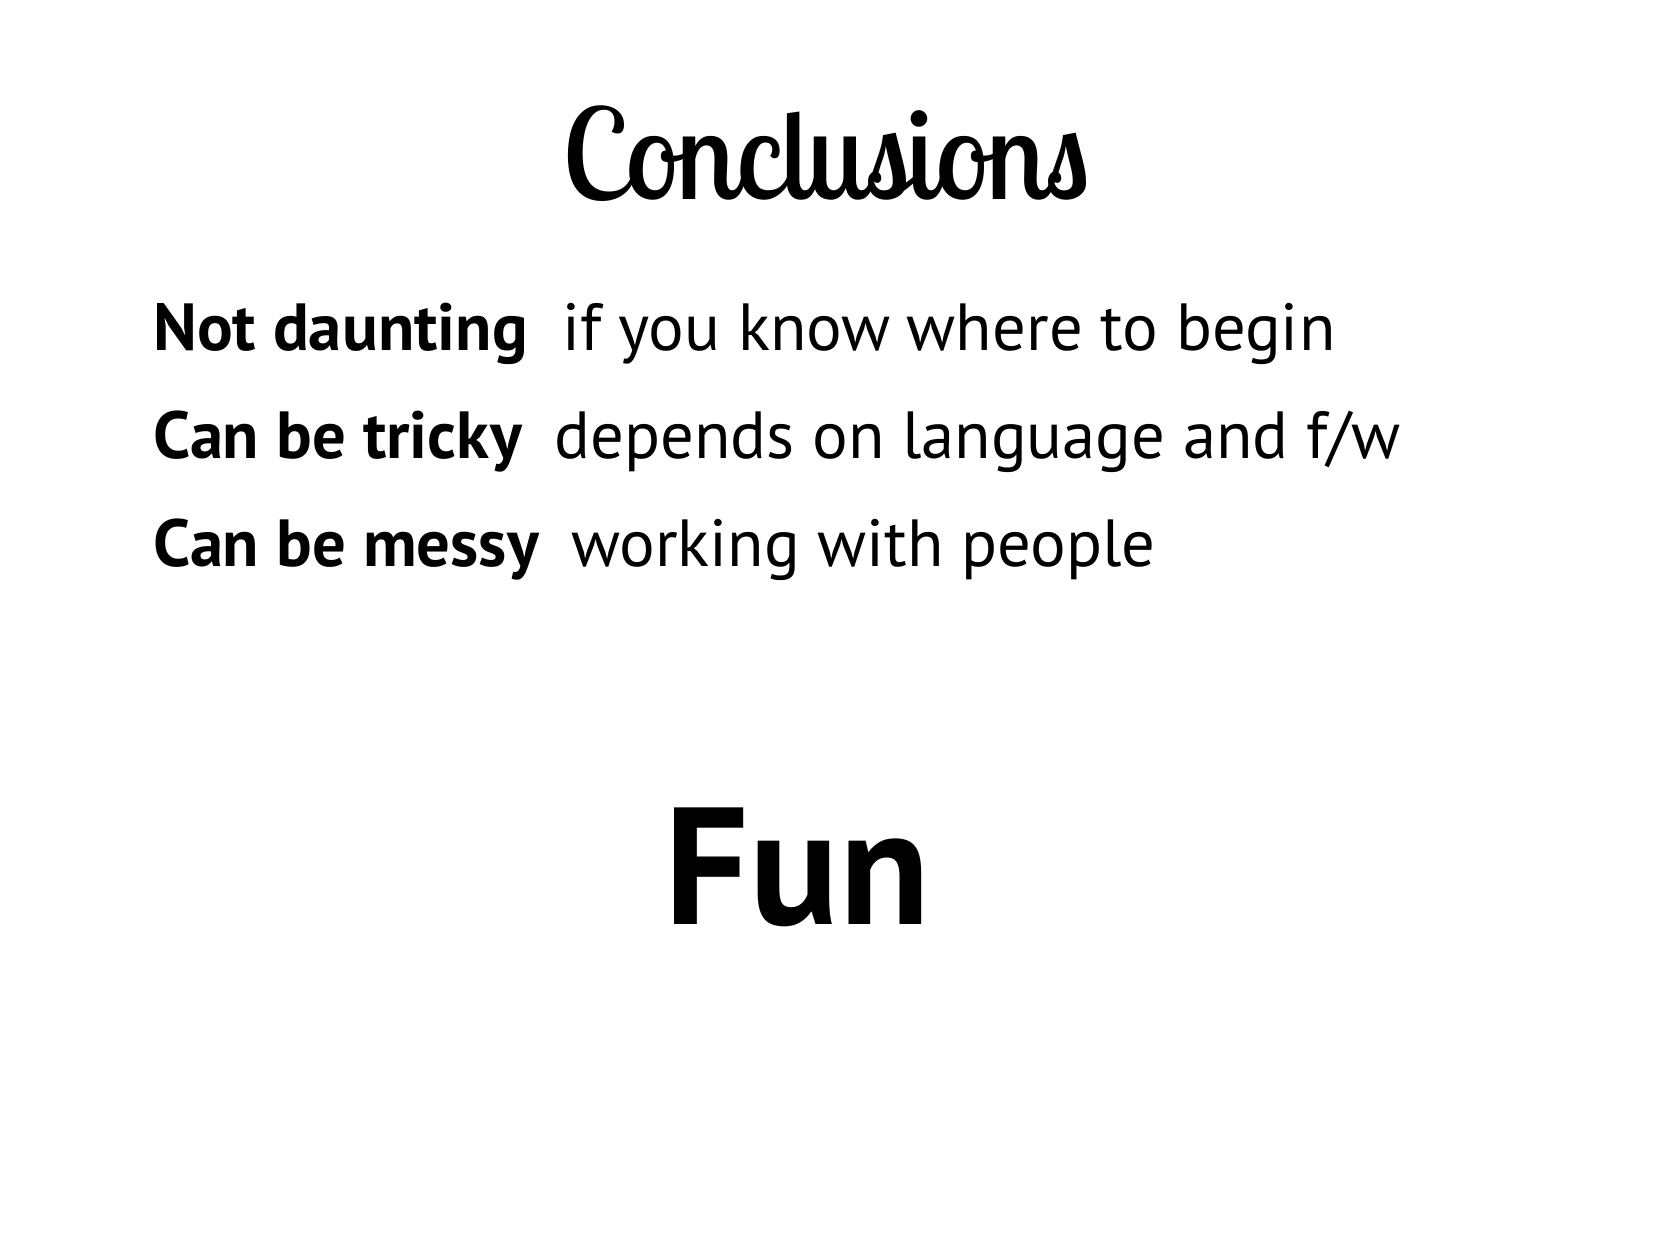

# Conclusions
Not daunting if you know where to begin
Can be tricky depends on language and f/w
Can be messy working with people
Fun